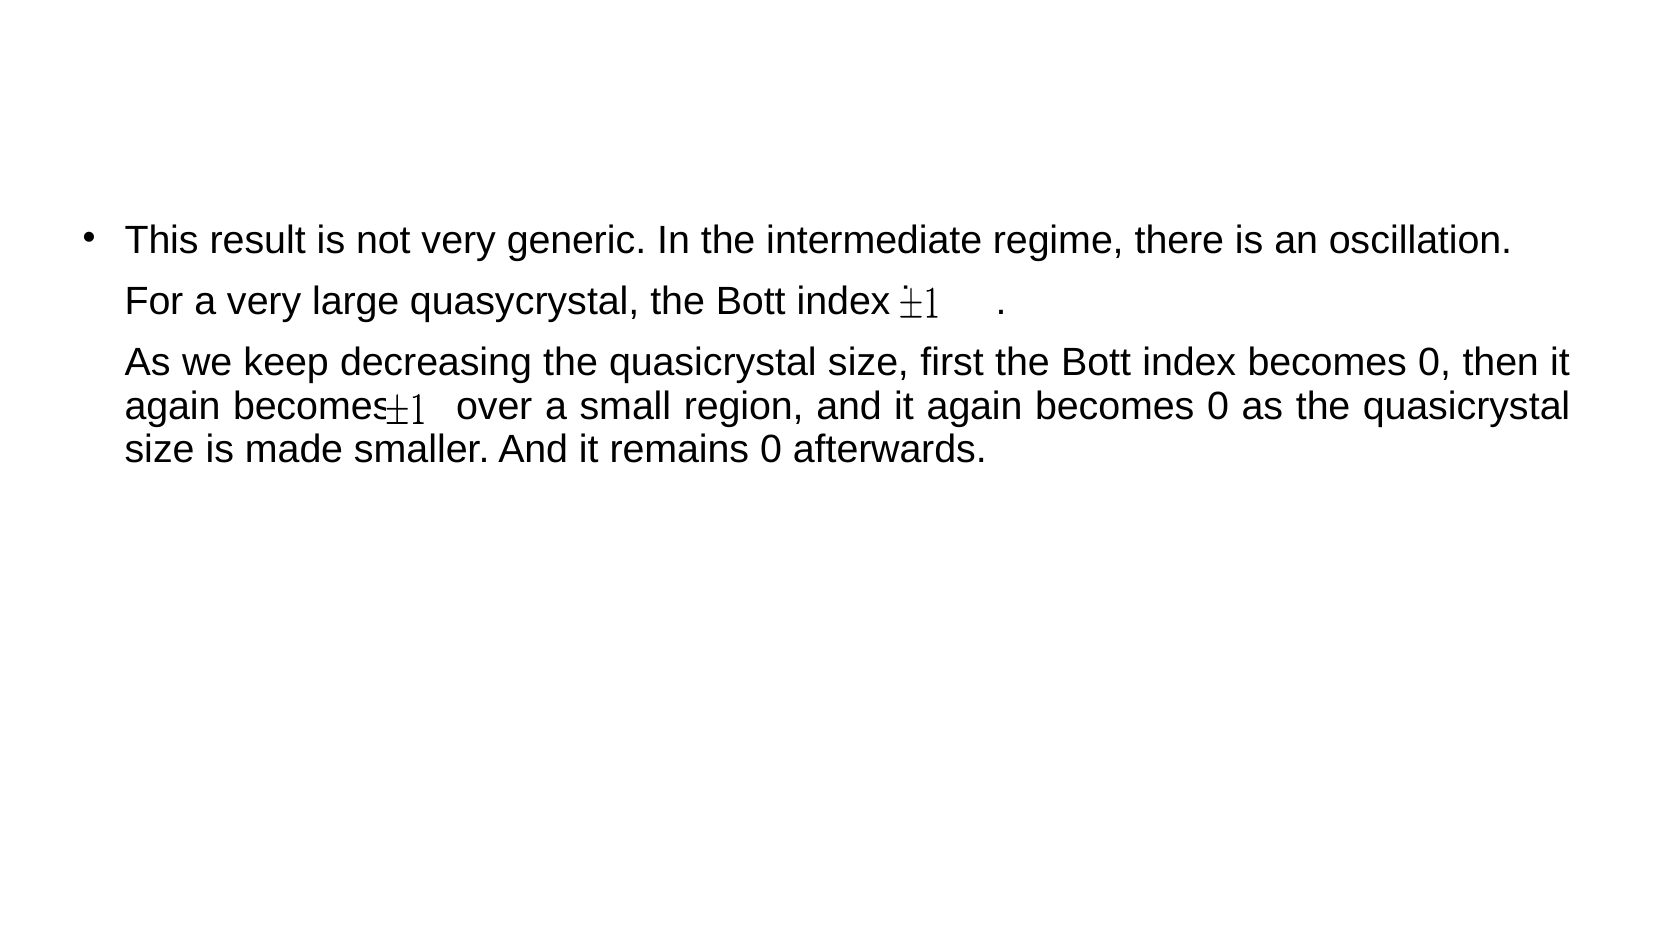

This result is not very generic. In the intermediate regime, there is an oscillation.
For a very large quasycrystal, the Bott index is .
As we keep decreasing the quasicrystal size, first the Bott index becomes 0, then it again becomes over a small region, and it again becomes 0 as the quasicrystal size is made smaller. And it remains 0 afterwards.